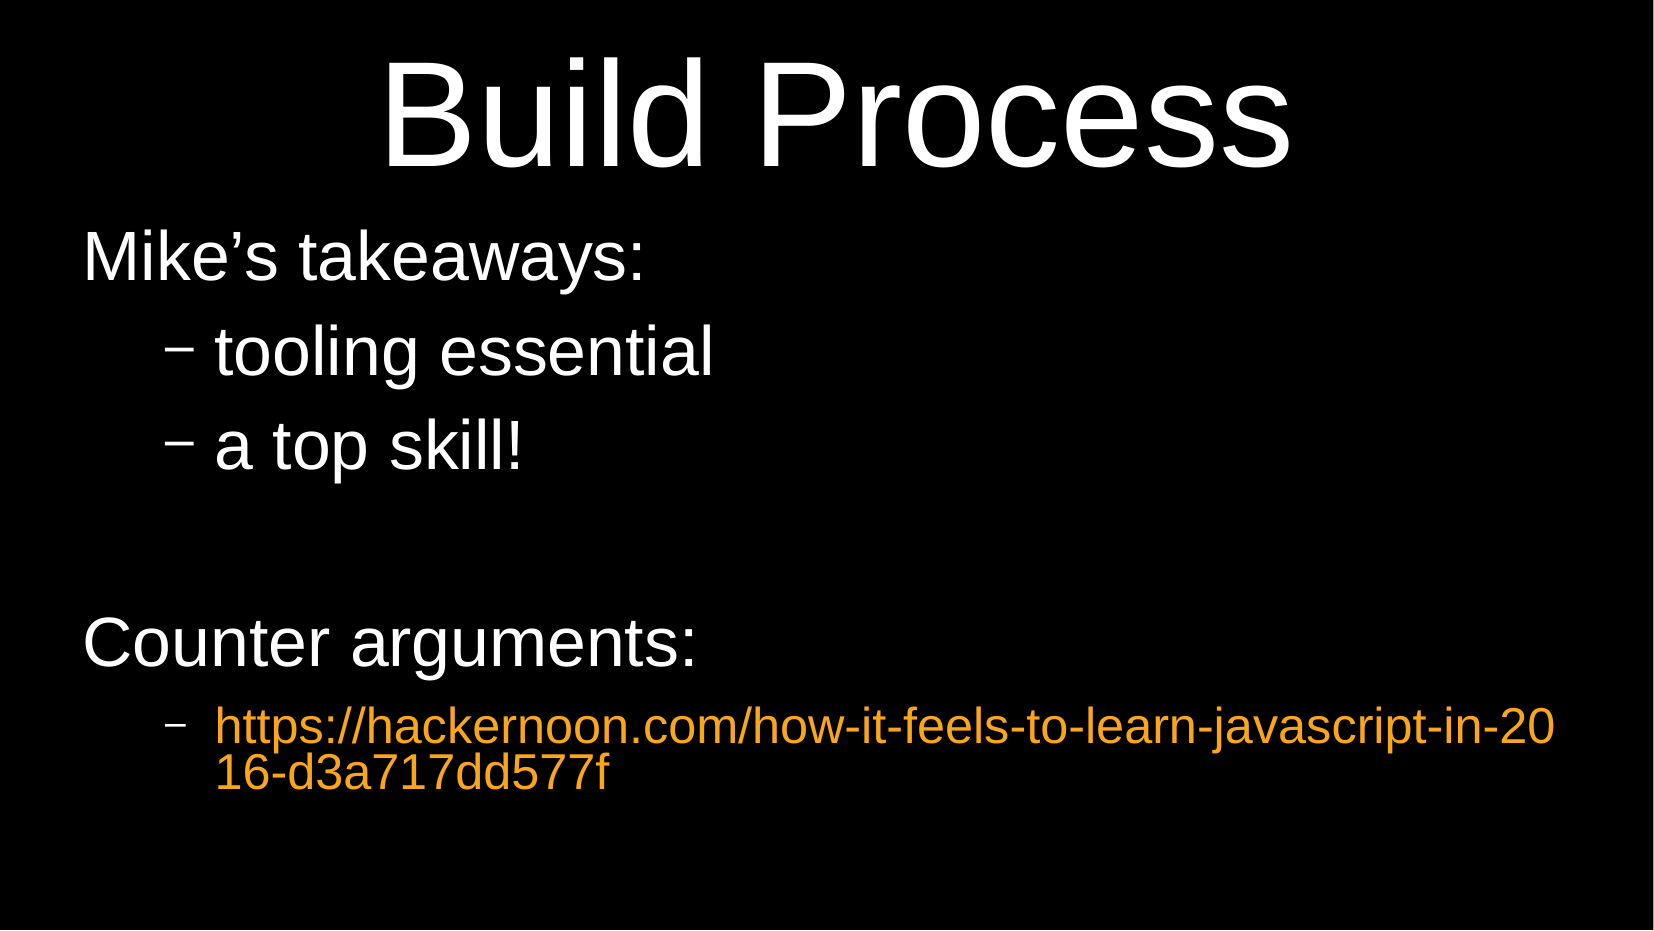

# Build Process
Mike’s takeaways:
tooling essential
a top skill!
Counter arguments:
https://hackernoon.com/how-it-feels-to-learn-javascript-in-2016-d3a717dd577f